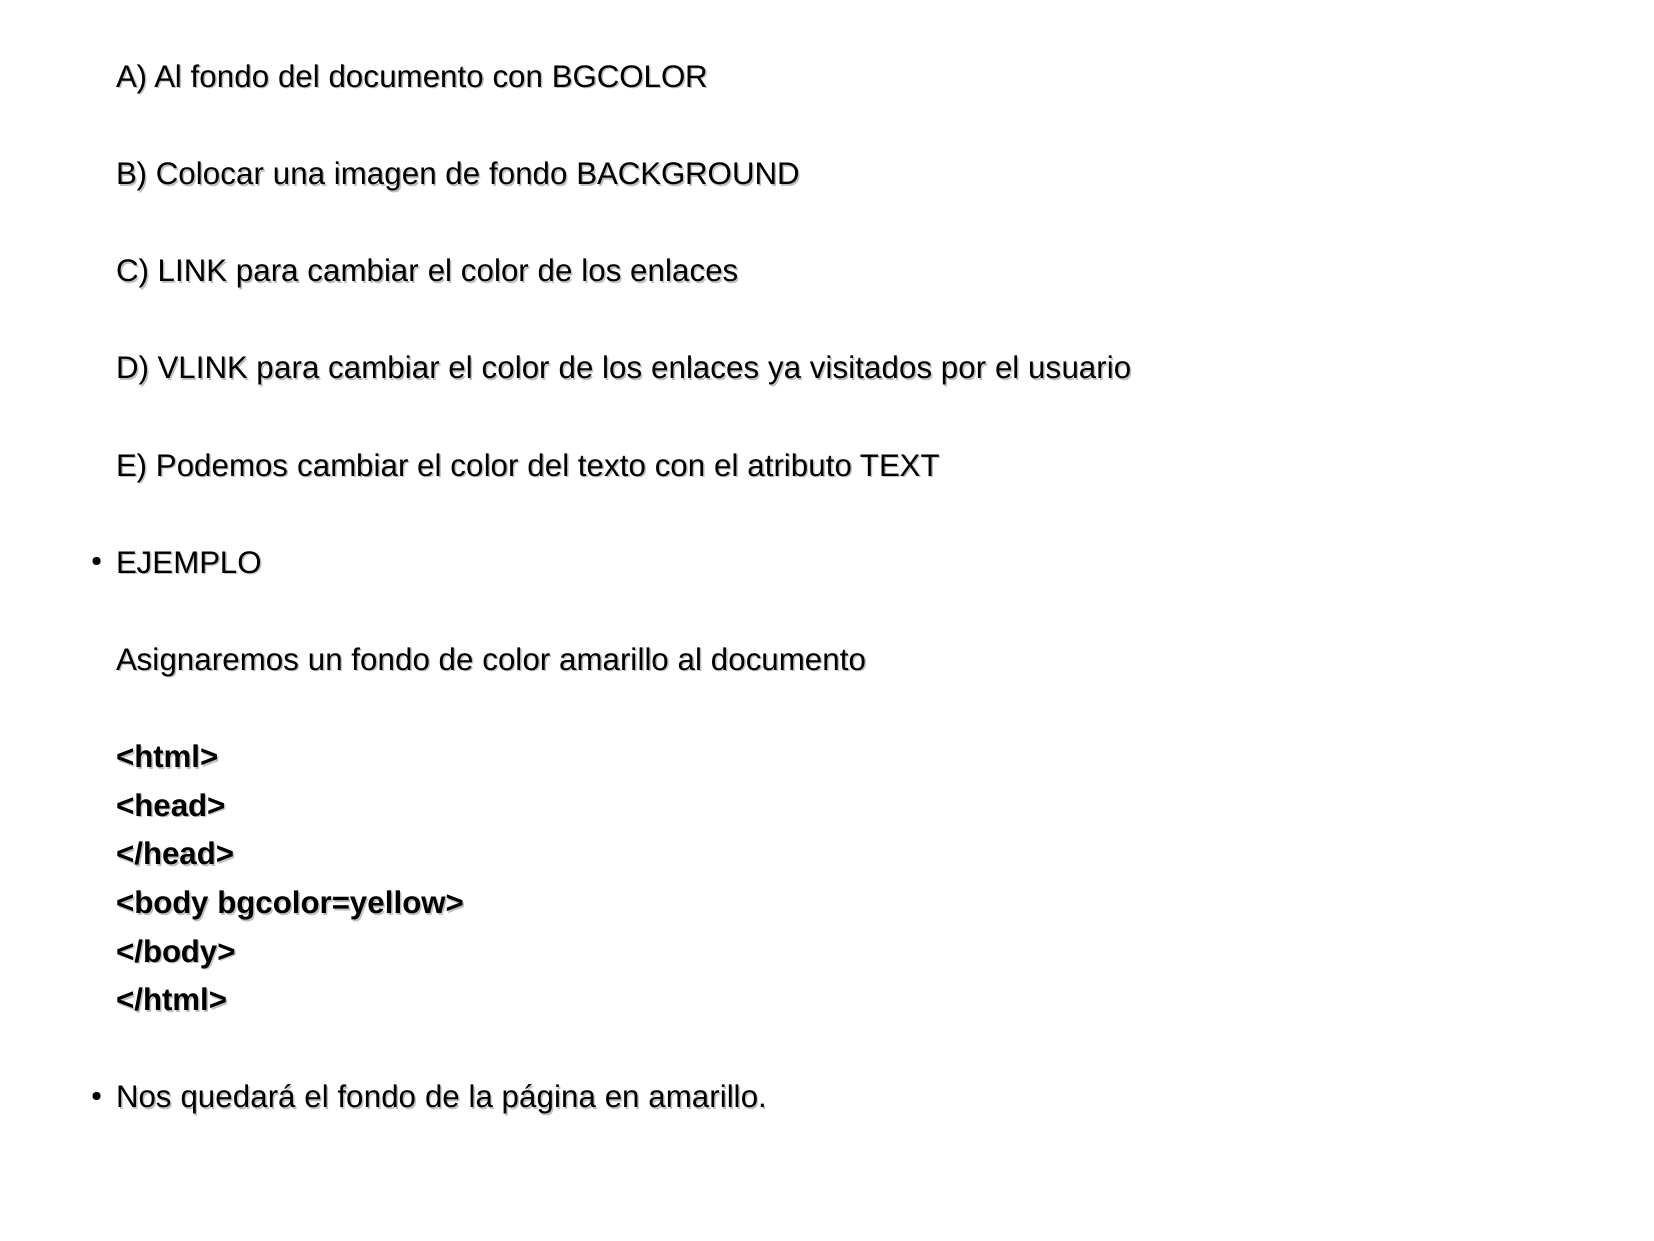

# A) Al fondo del documento con BGCOLOR
B) Colocar una imagen de fondo BACKGROUND
C) LINK para cambiar el color de los enlaces
D) VLINK para cambiar el color de los enlaces ya visitados por el usuario
E) Podemos cambiar el color del texto con el atributo TEXT
EJEMPLO
Asignaremos un fondo de color amarillo al documento
<html>
<head>
</head>
<body bgcolor=yellow>
</body>
</html>
Nos quedará el fondo de la página en amarillo.